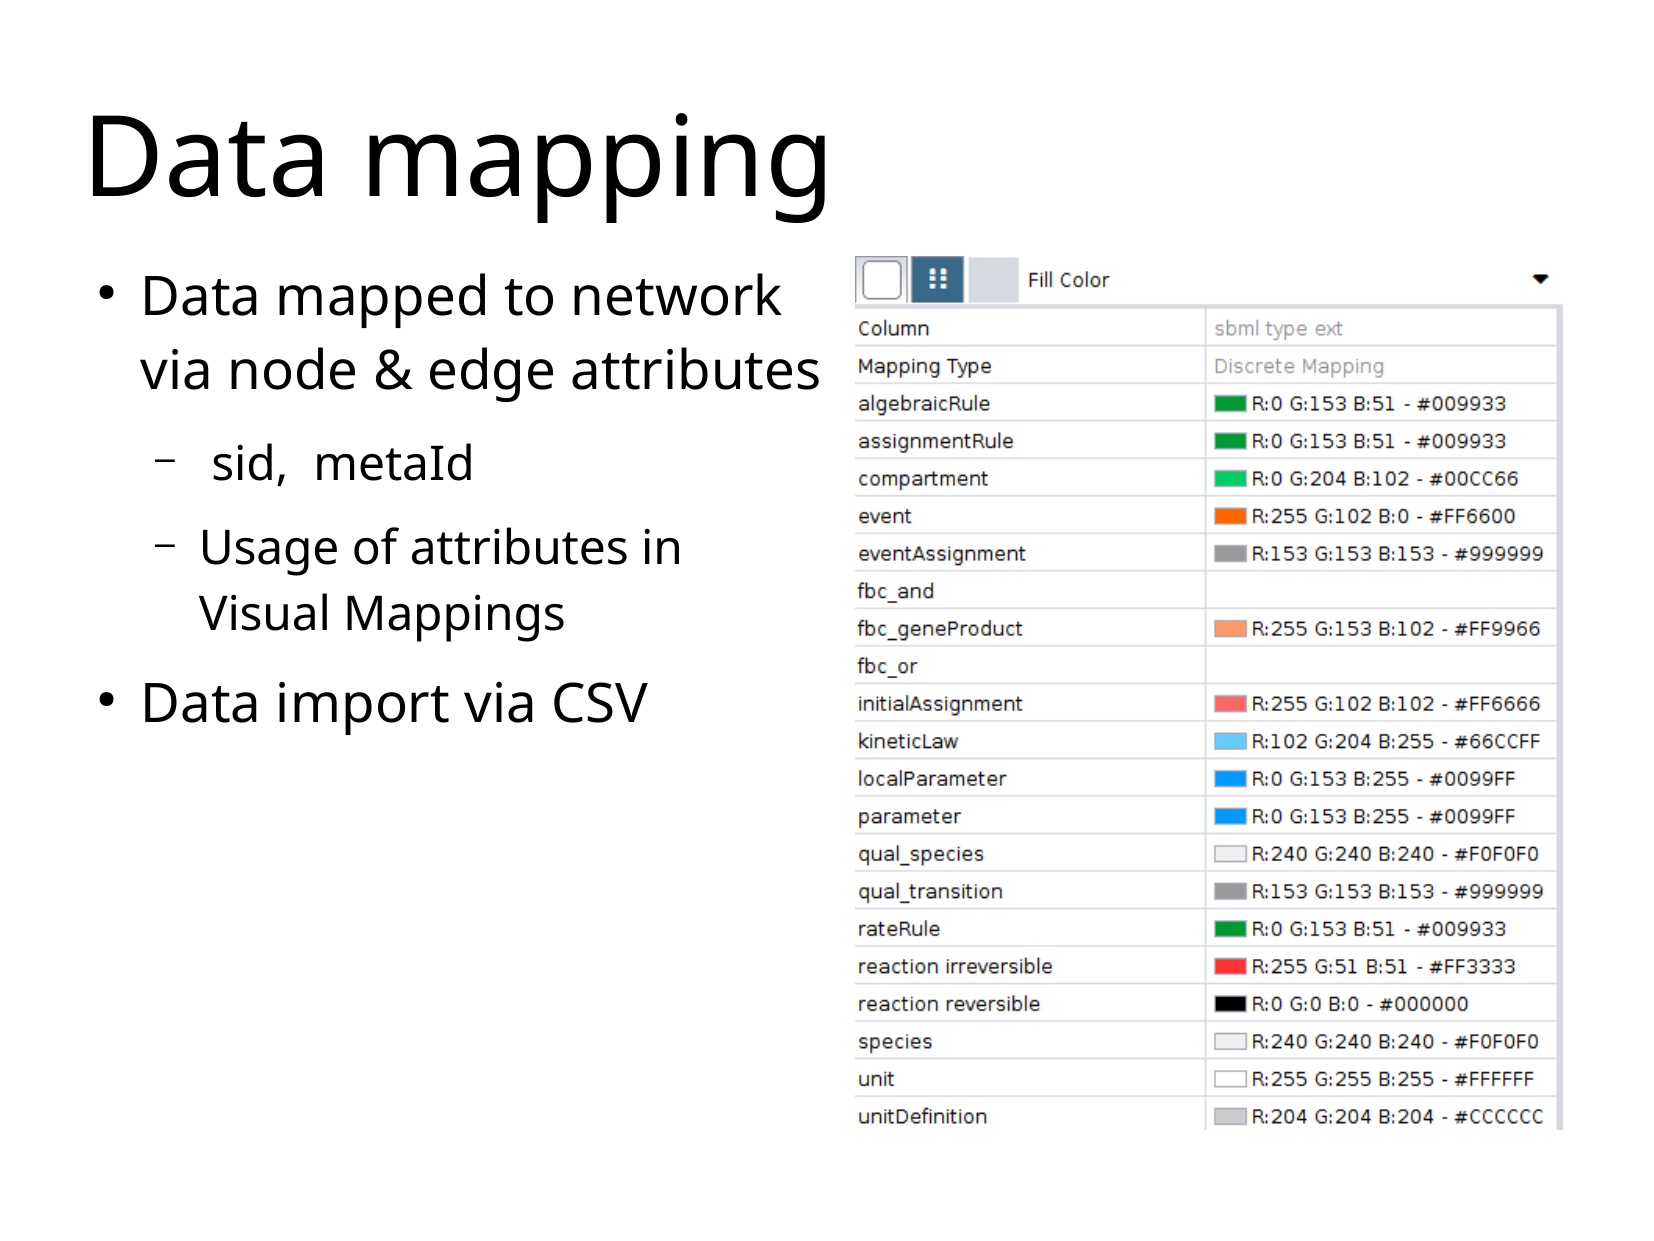

# Data mapping
Data mapped to network via node & edge attributes
 sid, metaId
Usage of attributes in Visual Mappings
Data import via CSV